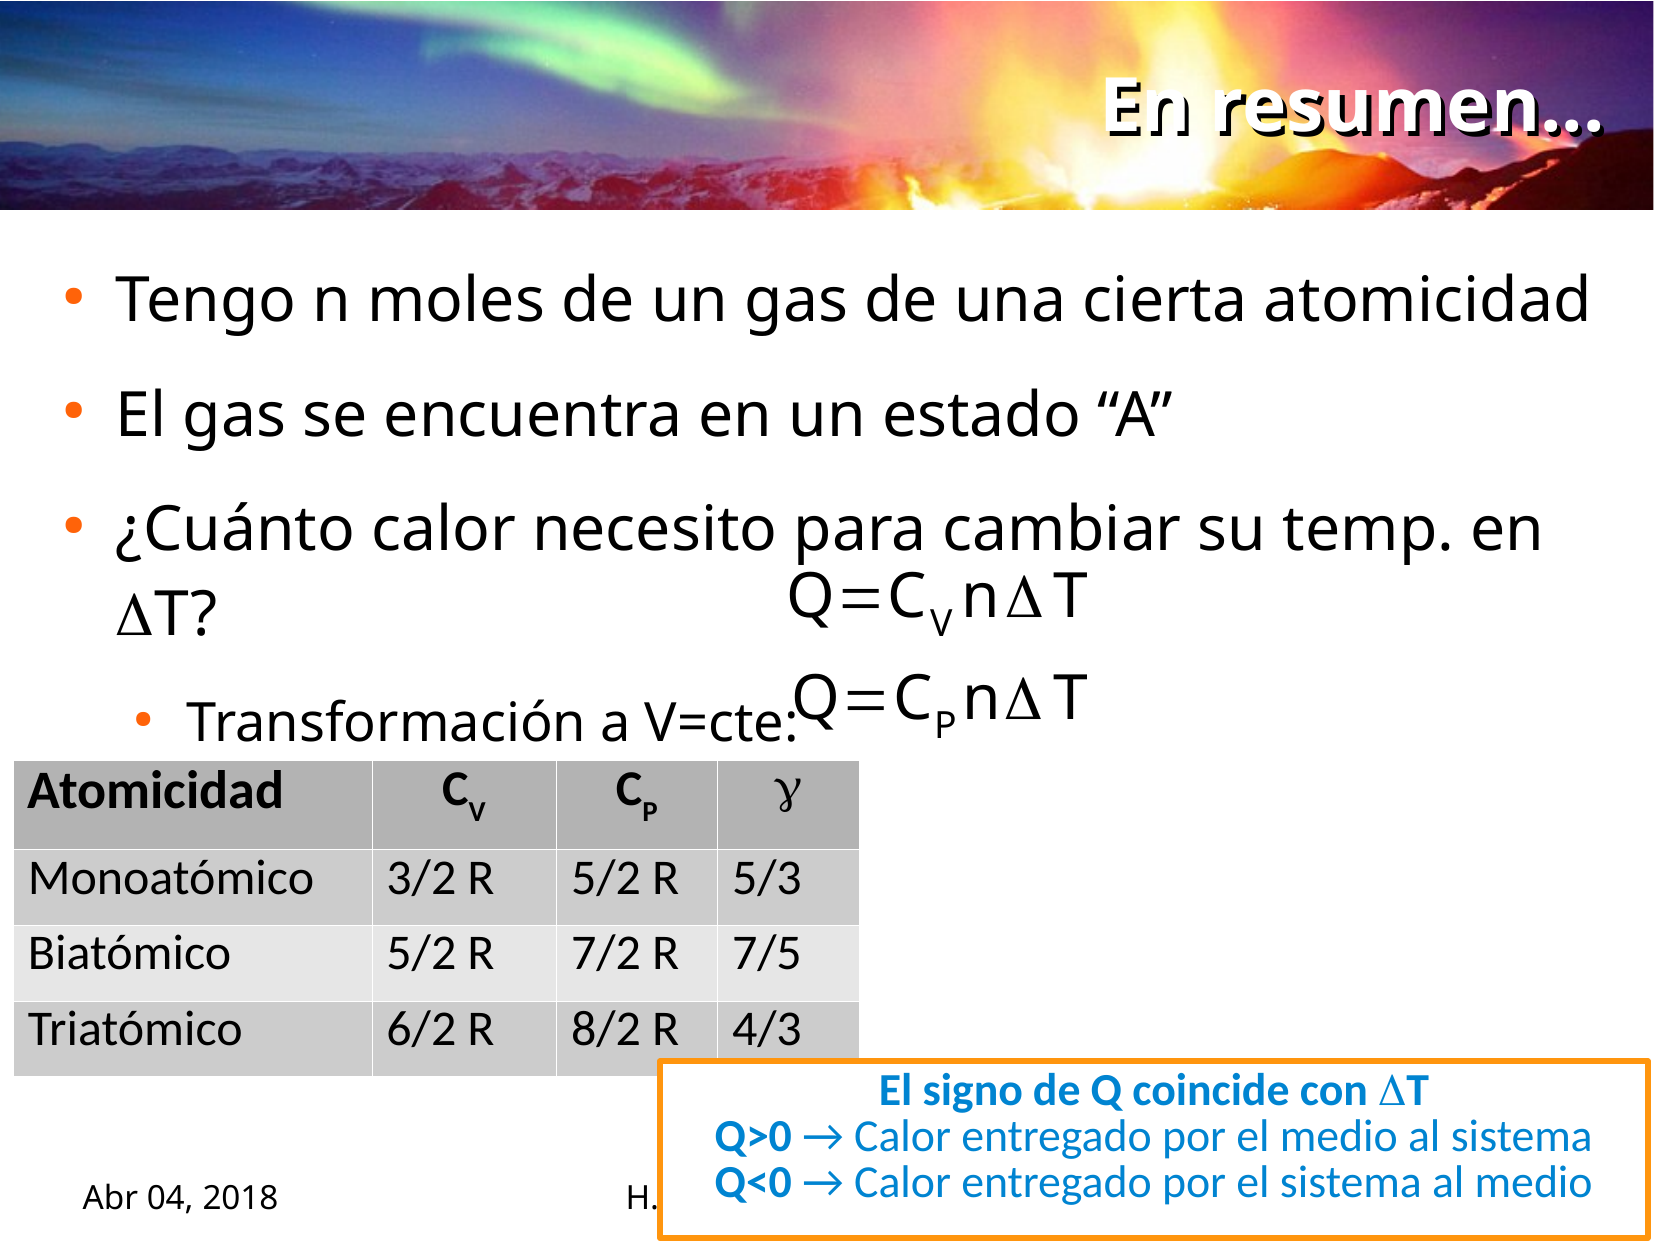

# En resumen...
Tengo n moles de un gas de una cierta atomicidad
El gas se encuentra en un estado “A”
¿Cuánto calor necesito para cambiar su temp. en DT?
Transformación a V=cte:
Transformación a P=cte:
| Atomicidad | CV | CP | g |
| --- | --- | --- | --- |
| Monoatómico | 3/2 R | 5/2 R | 5/3 |
| Biatómico | 5/2 R | 7/2 R | 7/5 |
| Triatómico | 6/2 R | 8/2 R | 4/3 |
El signo de Q coincide con DT
Q>0 → Calor entregado por el medio al sistema
Q<0 → Calor entregado por el sistema al medio
Abr 04, 2018
H. Asorey - F3B+F4A 2018
11